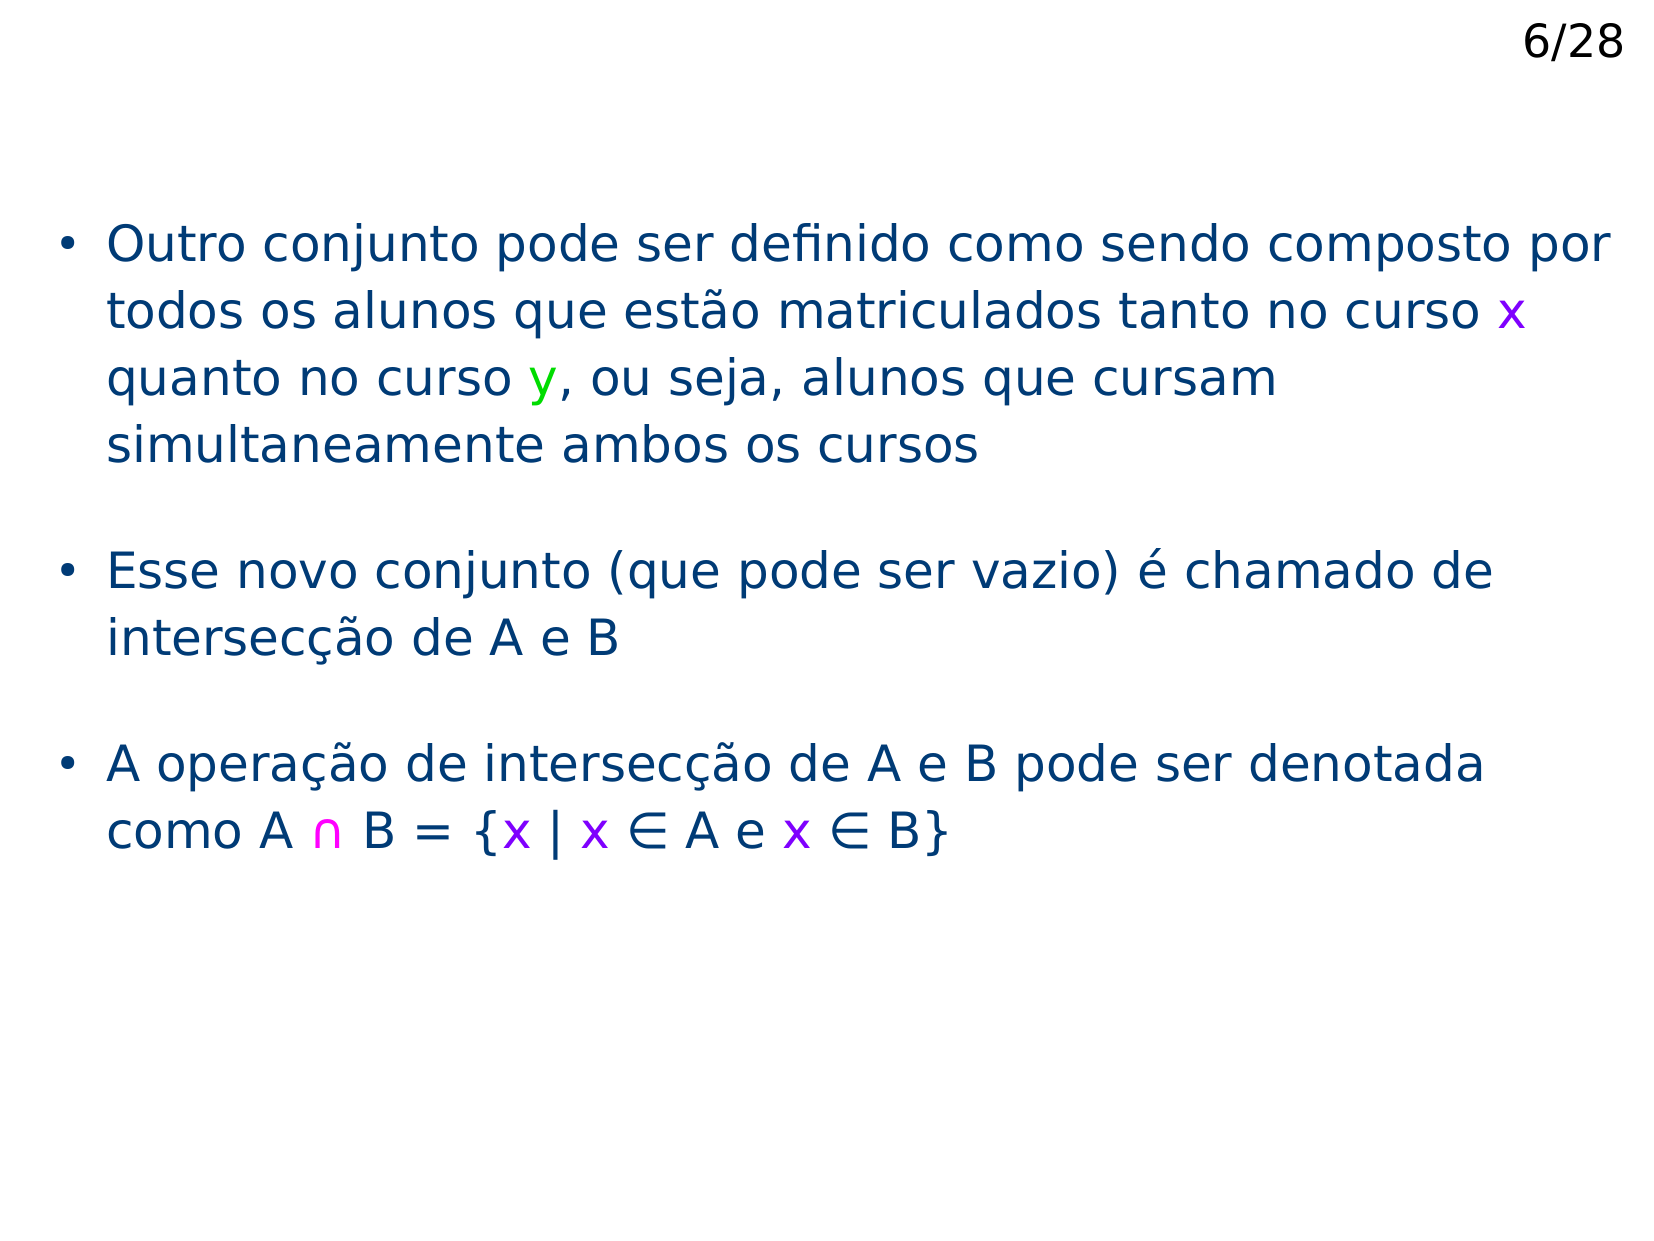

6
#
Outro conjunto pode ser definido como sendo composto por todos os alunos que estão matriculados tanto no curso x quanto no curso y, ou seja, alunos que cursam simultaneamente ambos os cursos
Esse novo conjunto (que pode ser vazio) é chamado de intersecção de A e B
A operação de intersecção de A e B pode ser denotada como A ∩ B = {x | x ∈ A e x ∈ B}